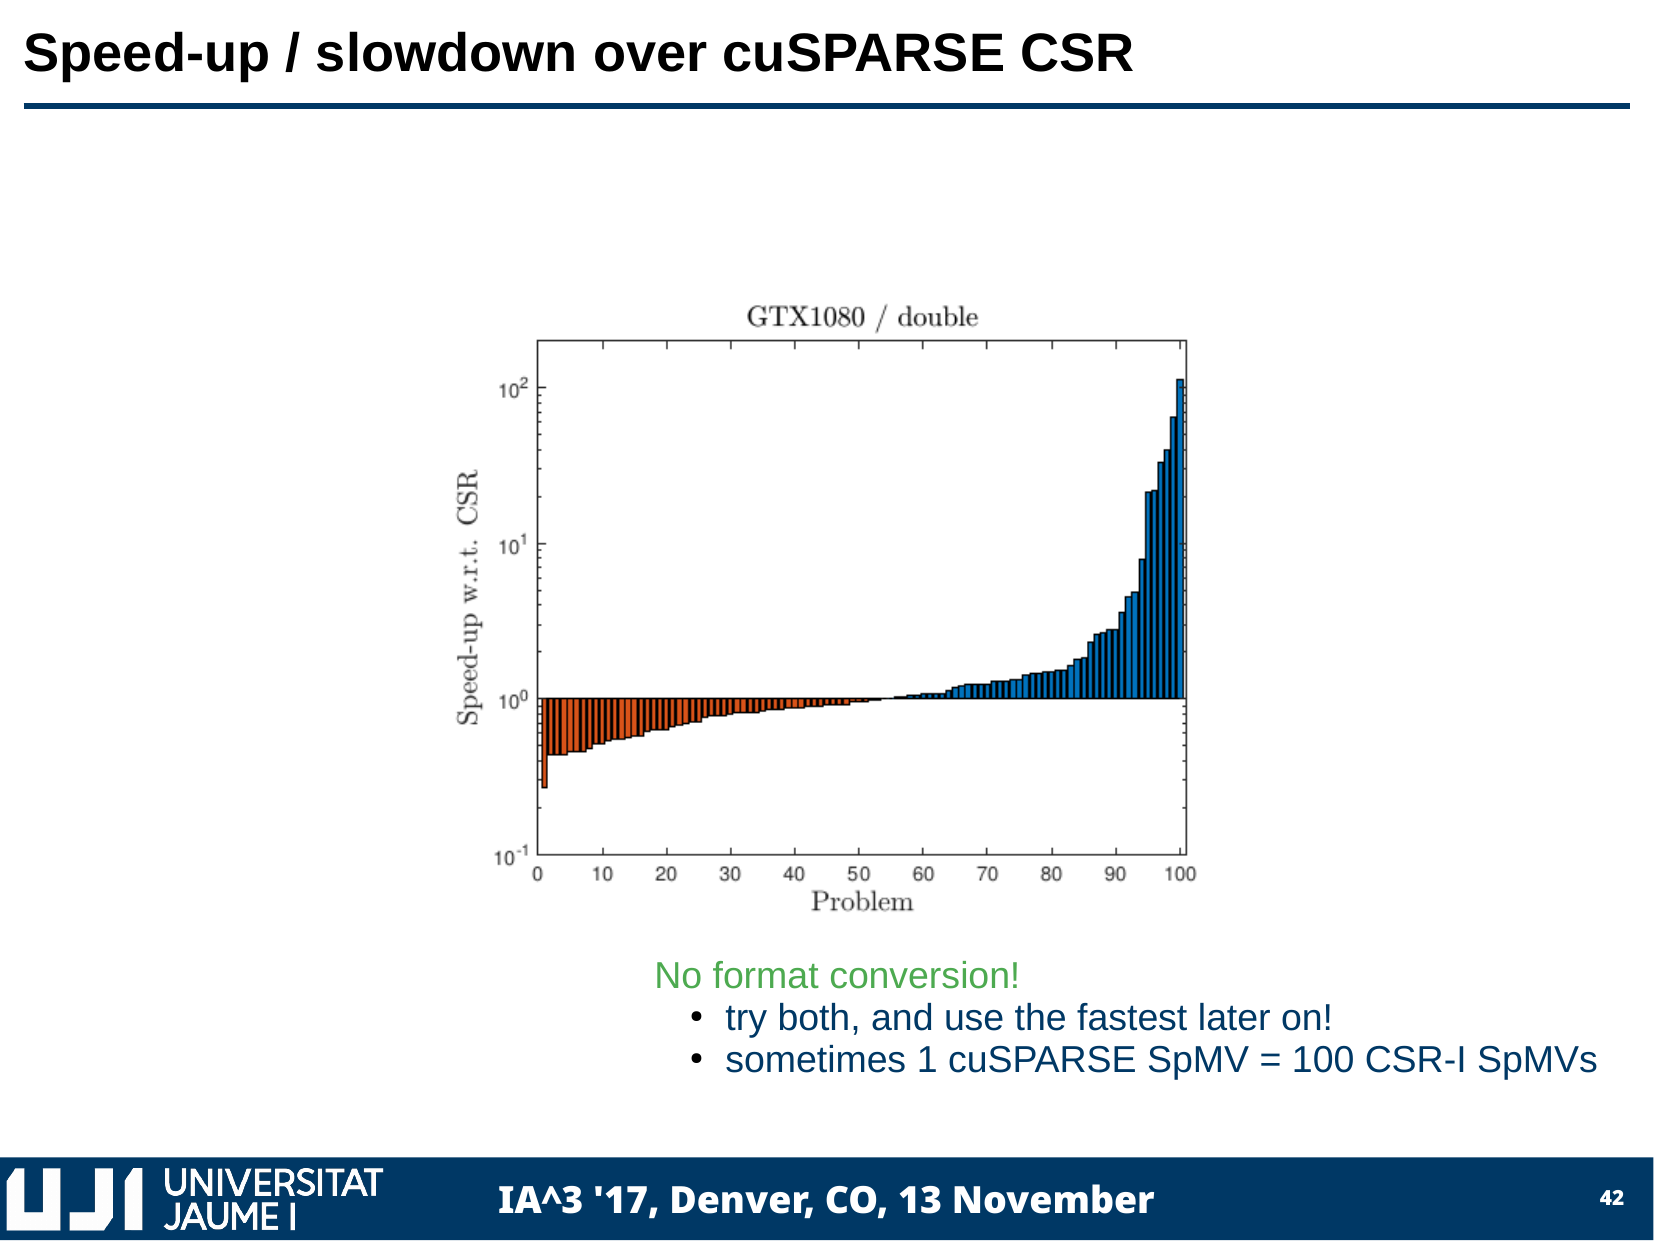

# Speed-up / slowdown over cuSPARSE CSR
No format conversion!
try both, and use the fastest later on!
sometimes 1 cuSPARSE SpMV = 100 CSR-I SpMVs
IA^3 '17, Denver, CO, 13 November
42